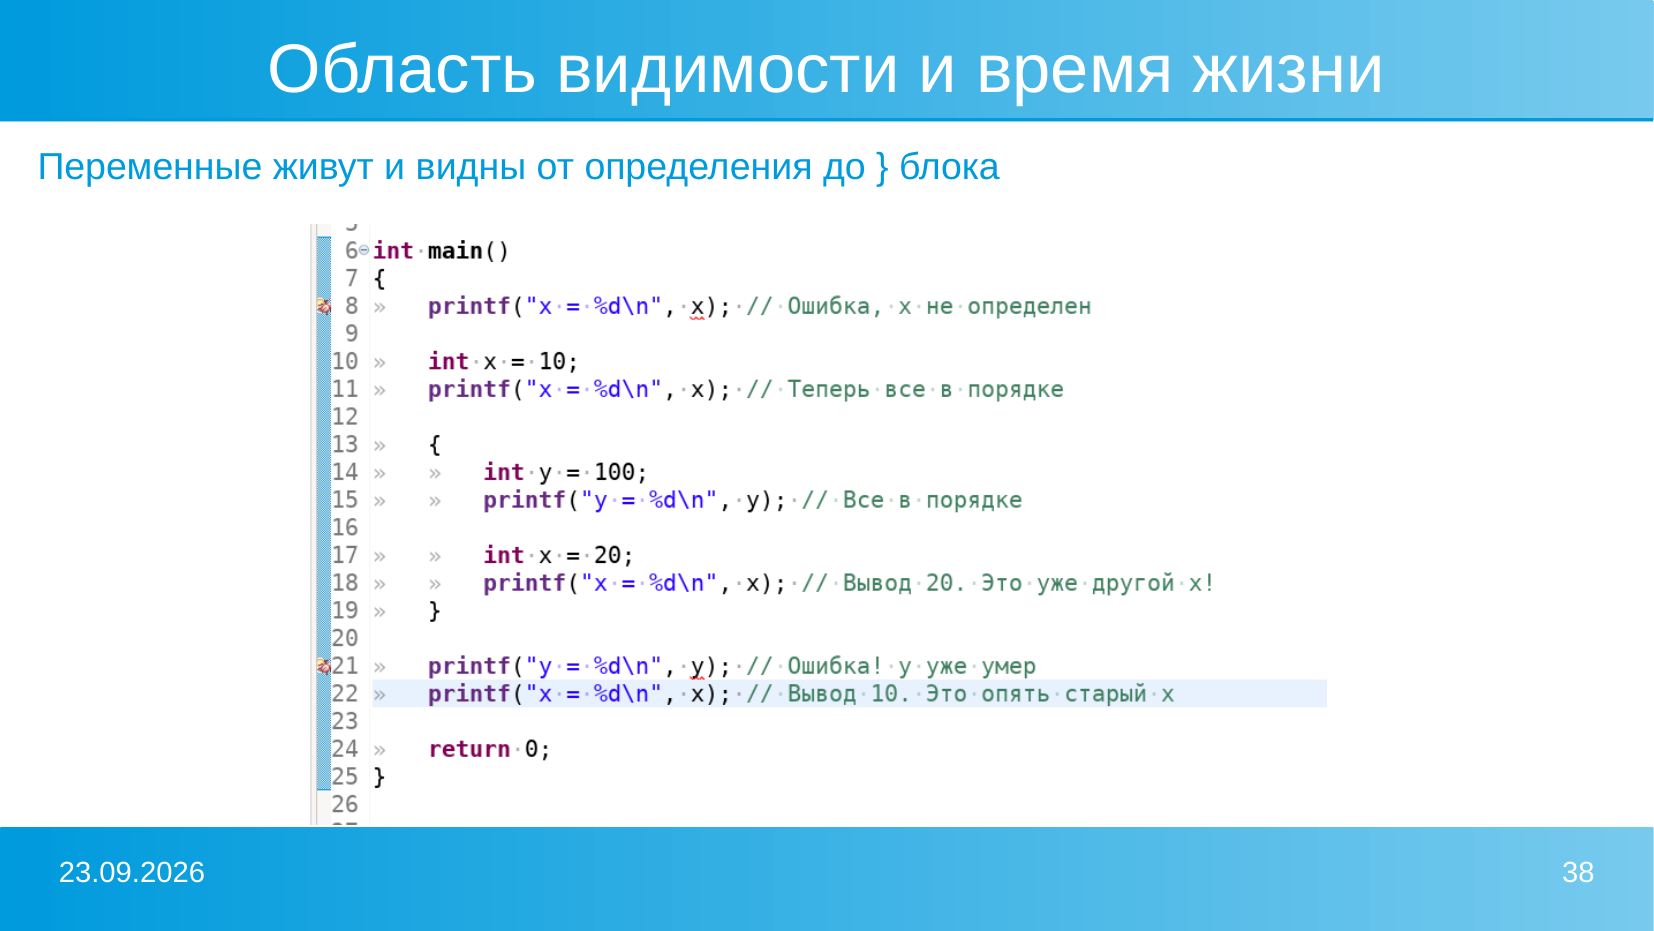

# Область видимости и время жизни
Переменные живут и видны от определения до } блока
38